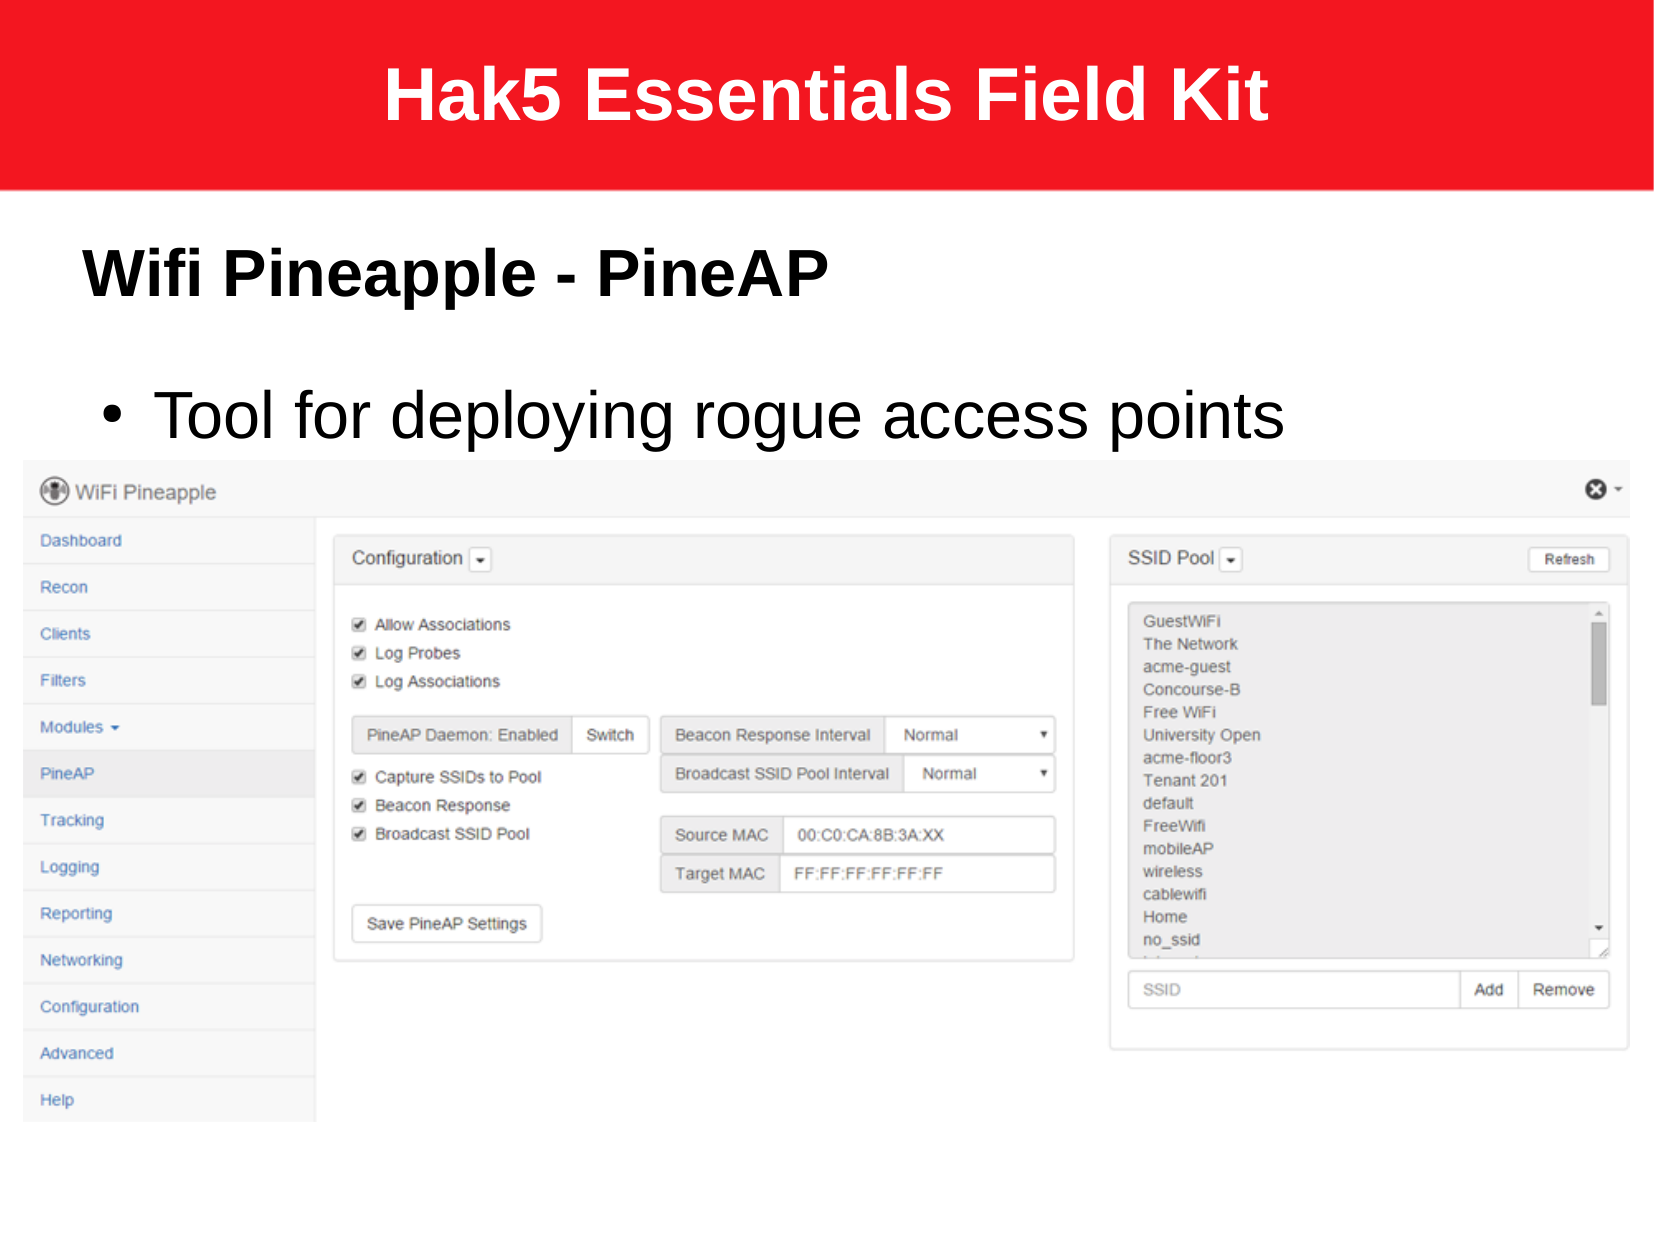

# Hak5 Essentials Field Kit
Wifi Pineapple - PineAP
Tool for deploying rogue access points